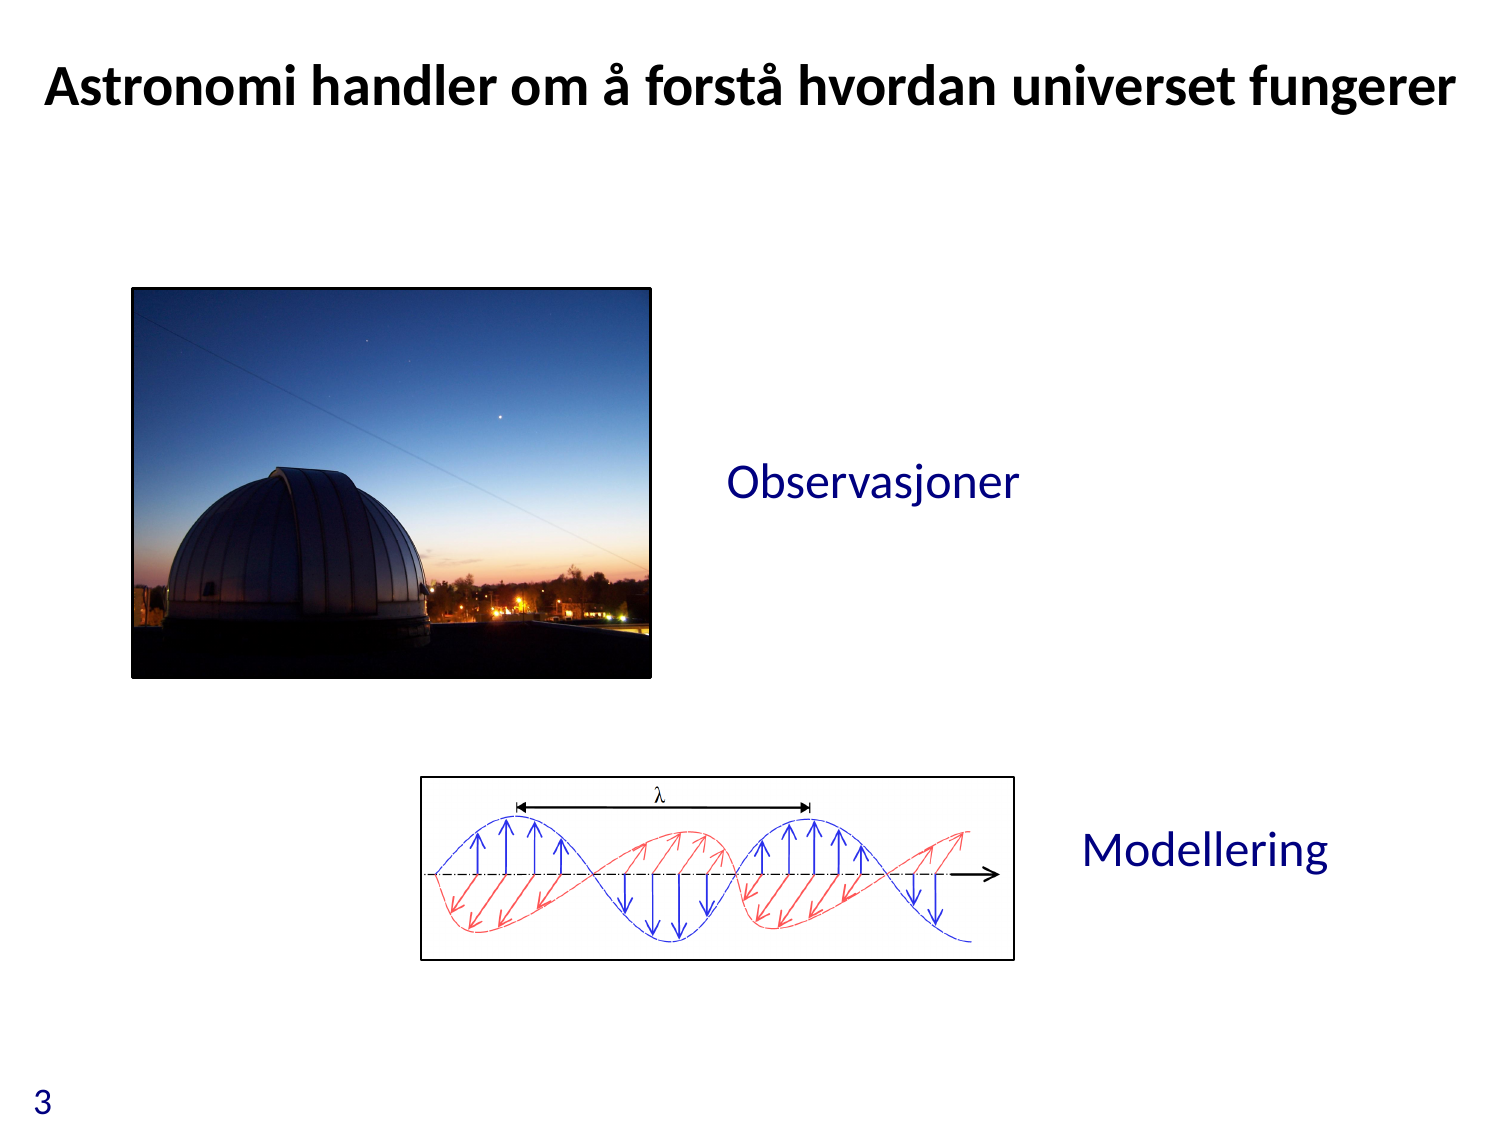

Astronomi handler om å forstå hvordan universet fungerer
Observasjoner
Modellering